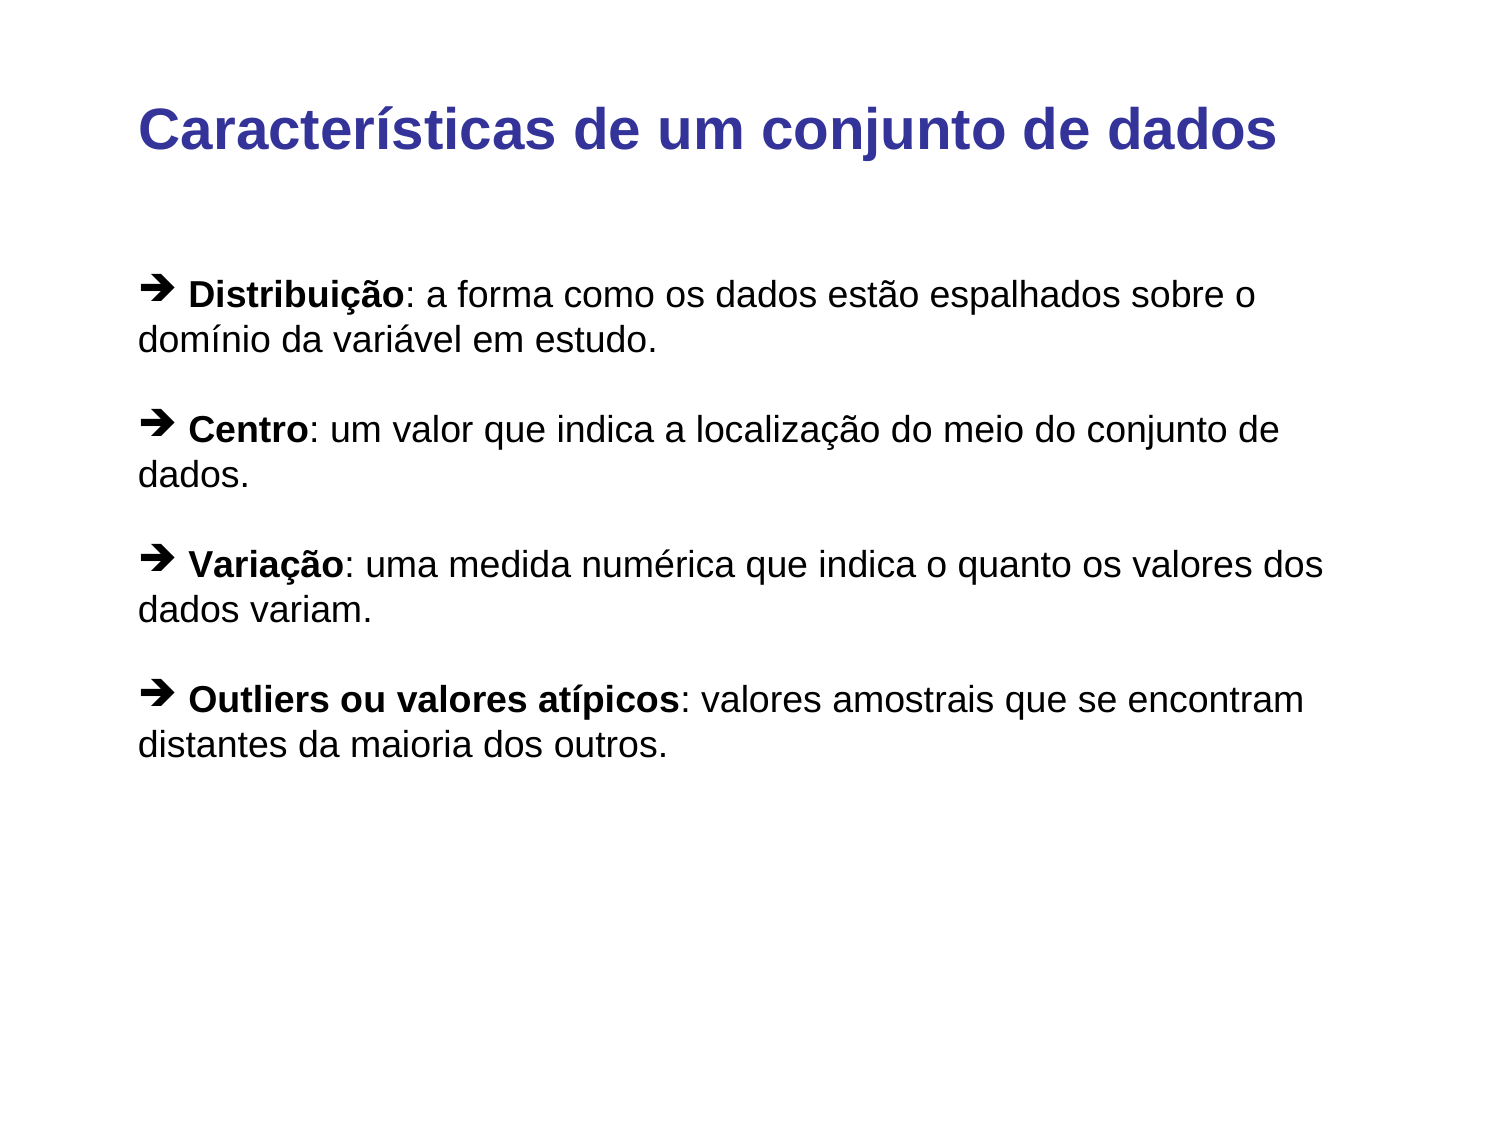

Características de um conjunto de dados
 Distribuição: a forma como os dados estão espalhados sobre o domínio da variável em estudo.
 Centro: um valor que indica a localização do meio do conjunto de dados.
 Variação: uma medida numérica que indica o quanto os valores dos dados variam.
 Outliers ou valores atípicos: valores amostrais que se encontram distantes da maioria dos outros.